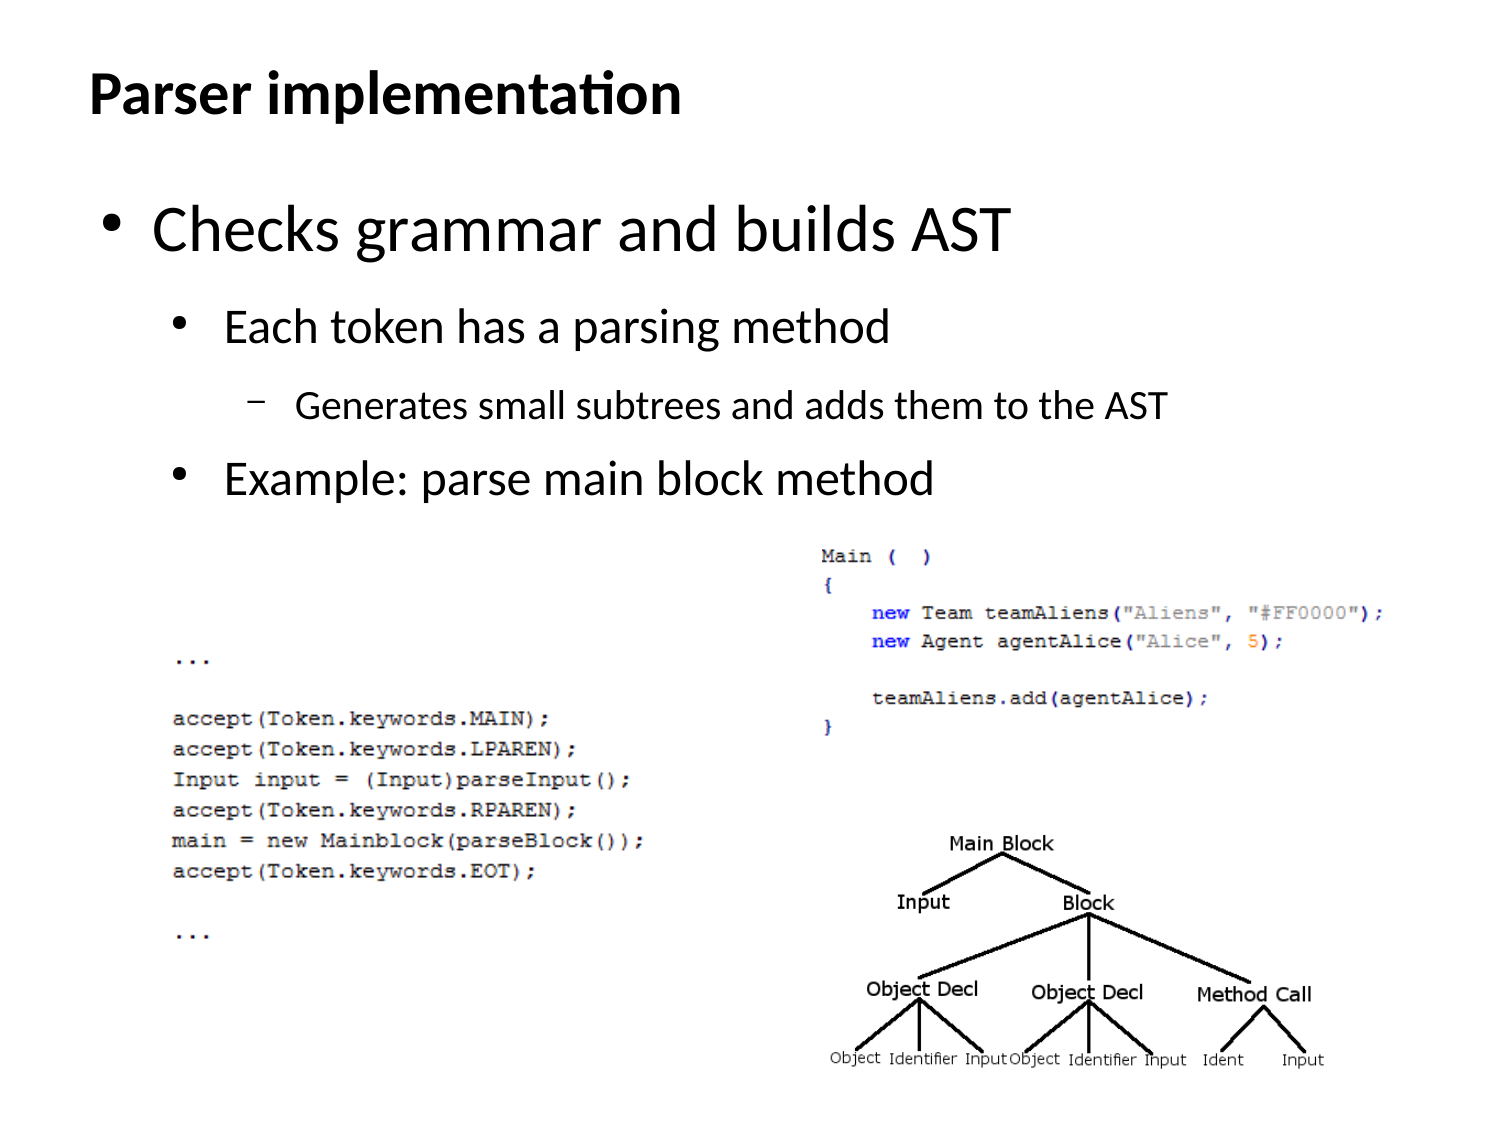

# Parser implementation
Checks grammar and builds AST
Each token has a parsing method
Generates small subtrees and adds them to the AST
Example: parse main block method